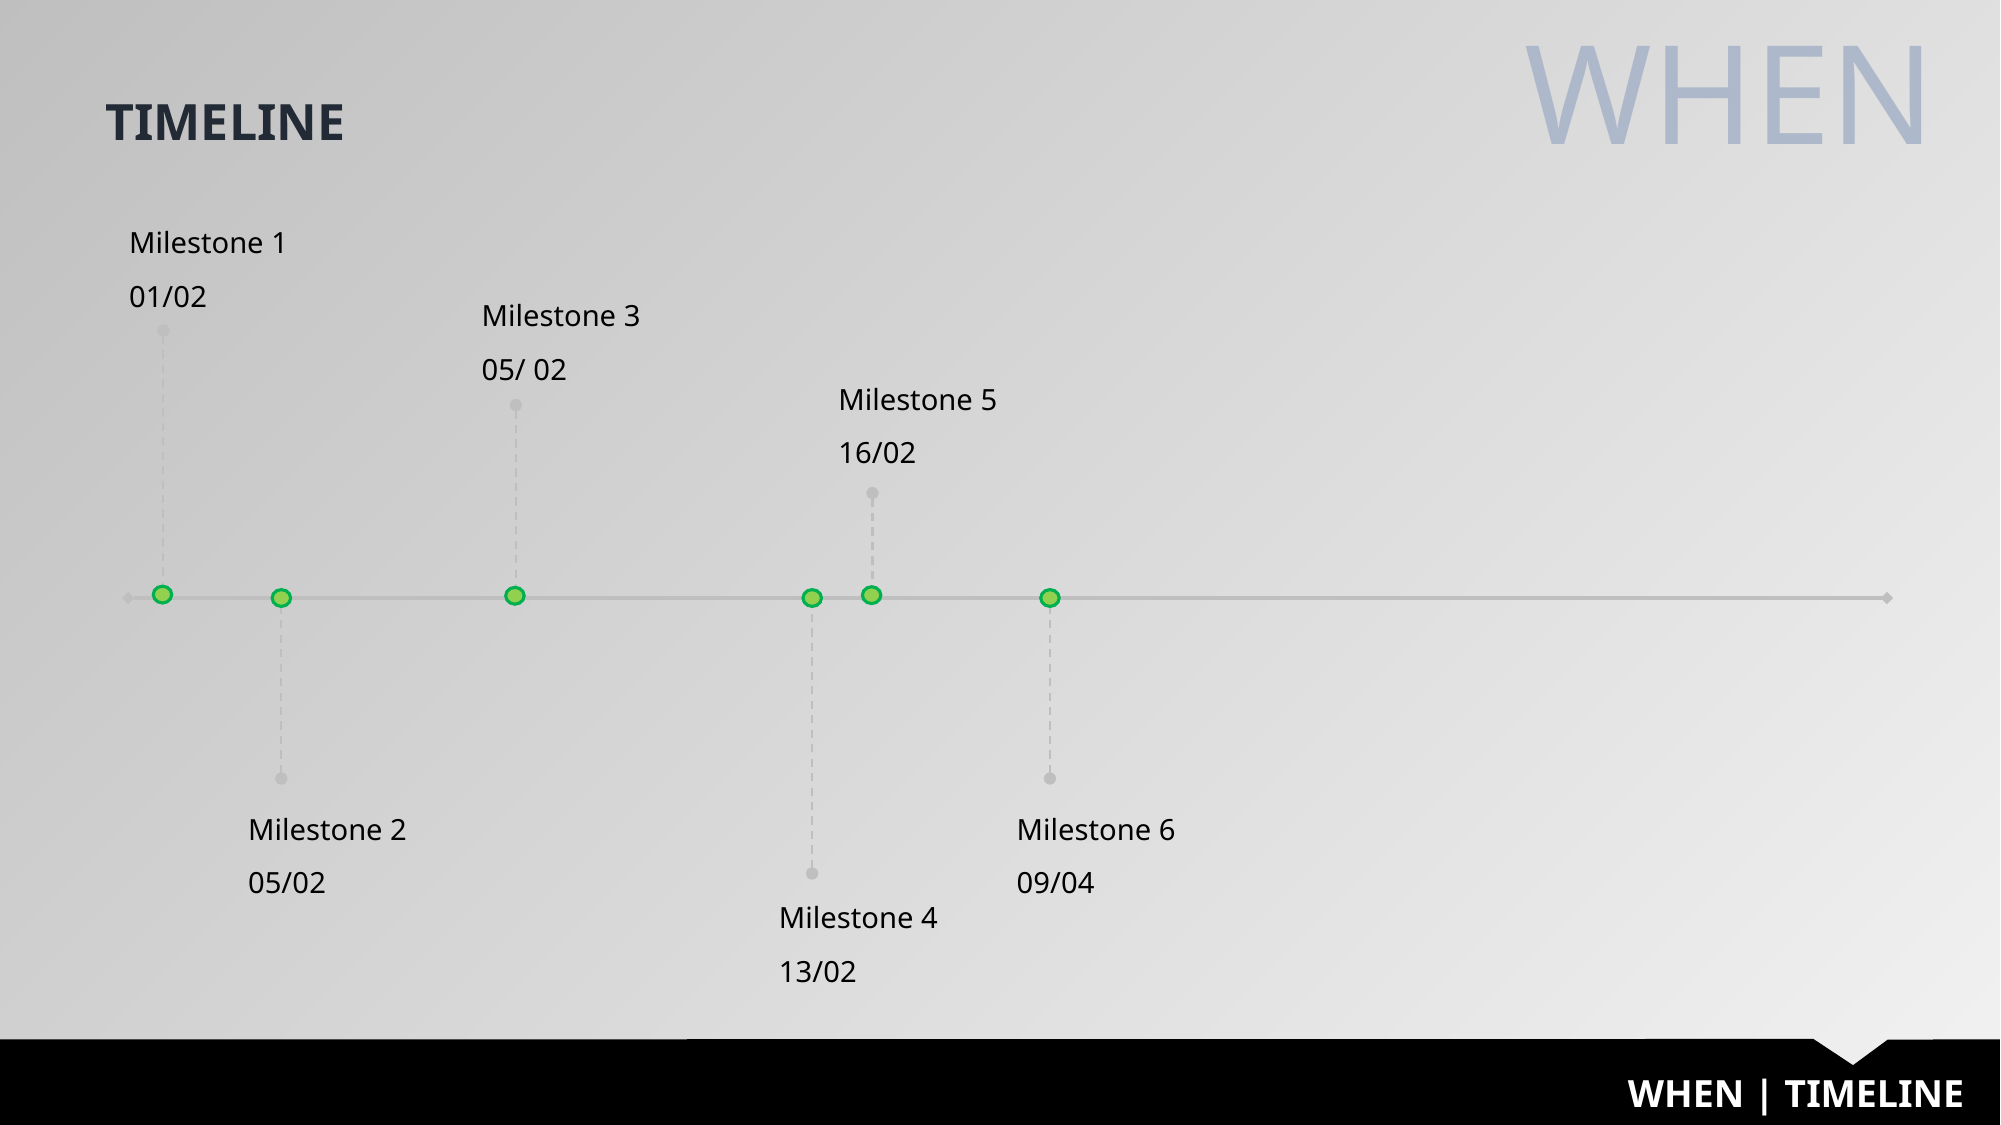

WHEN
TIMELINE
Milestone 1
01/02
Milestone 3
05/ 02
Milestone 5
16/02
Milestone 2
05/02
Milestone 4
13/02
Milestone 6
09/04
WHEN | TIMELINE